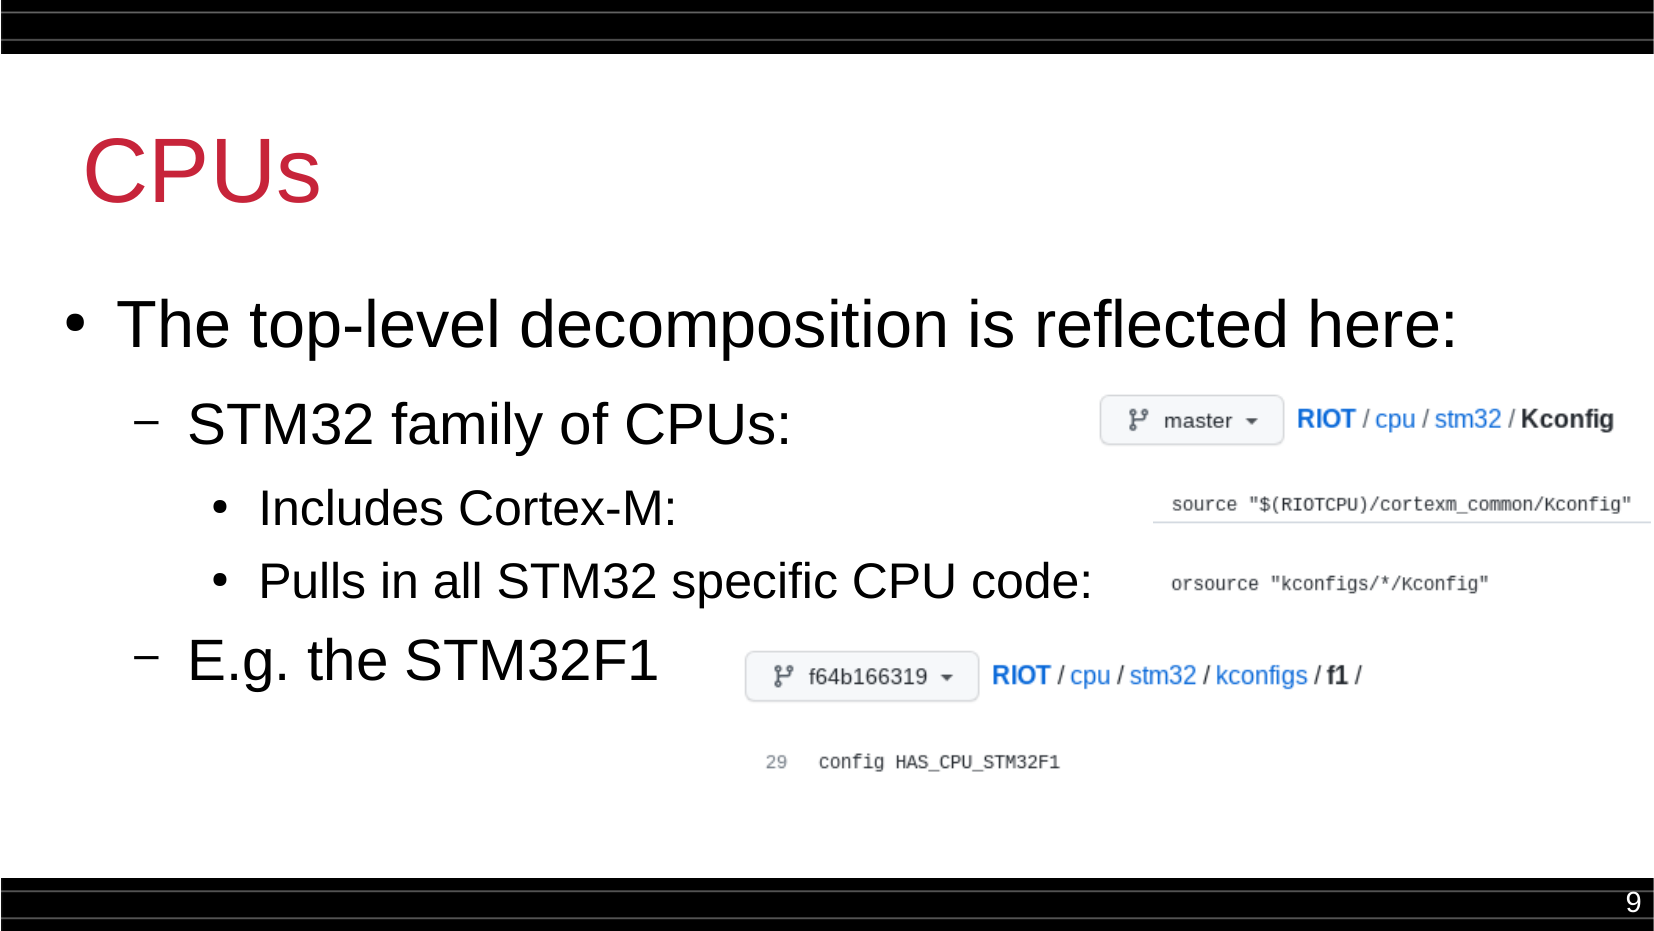

# CPUs
The top-level decomposition is reflected here:
STM32 family of CPUs:
Includes Cortex-M:
Pulls in all STM32 specific CPU code:
E.g. the STM32F1